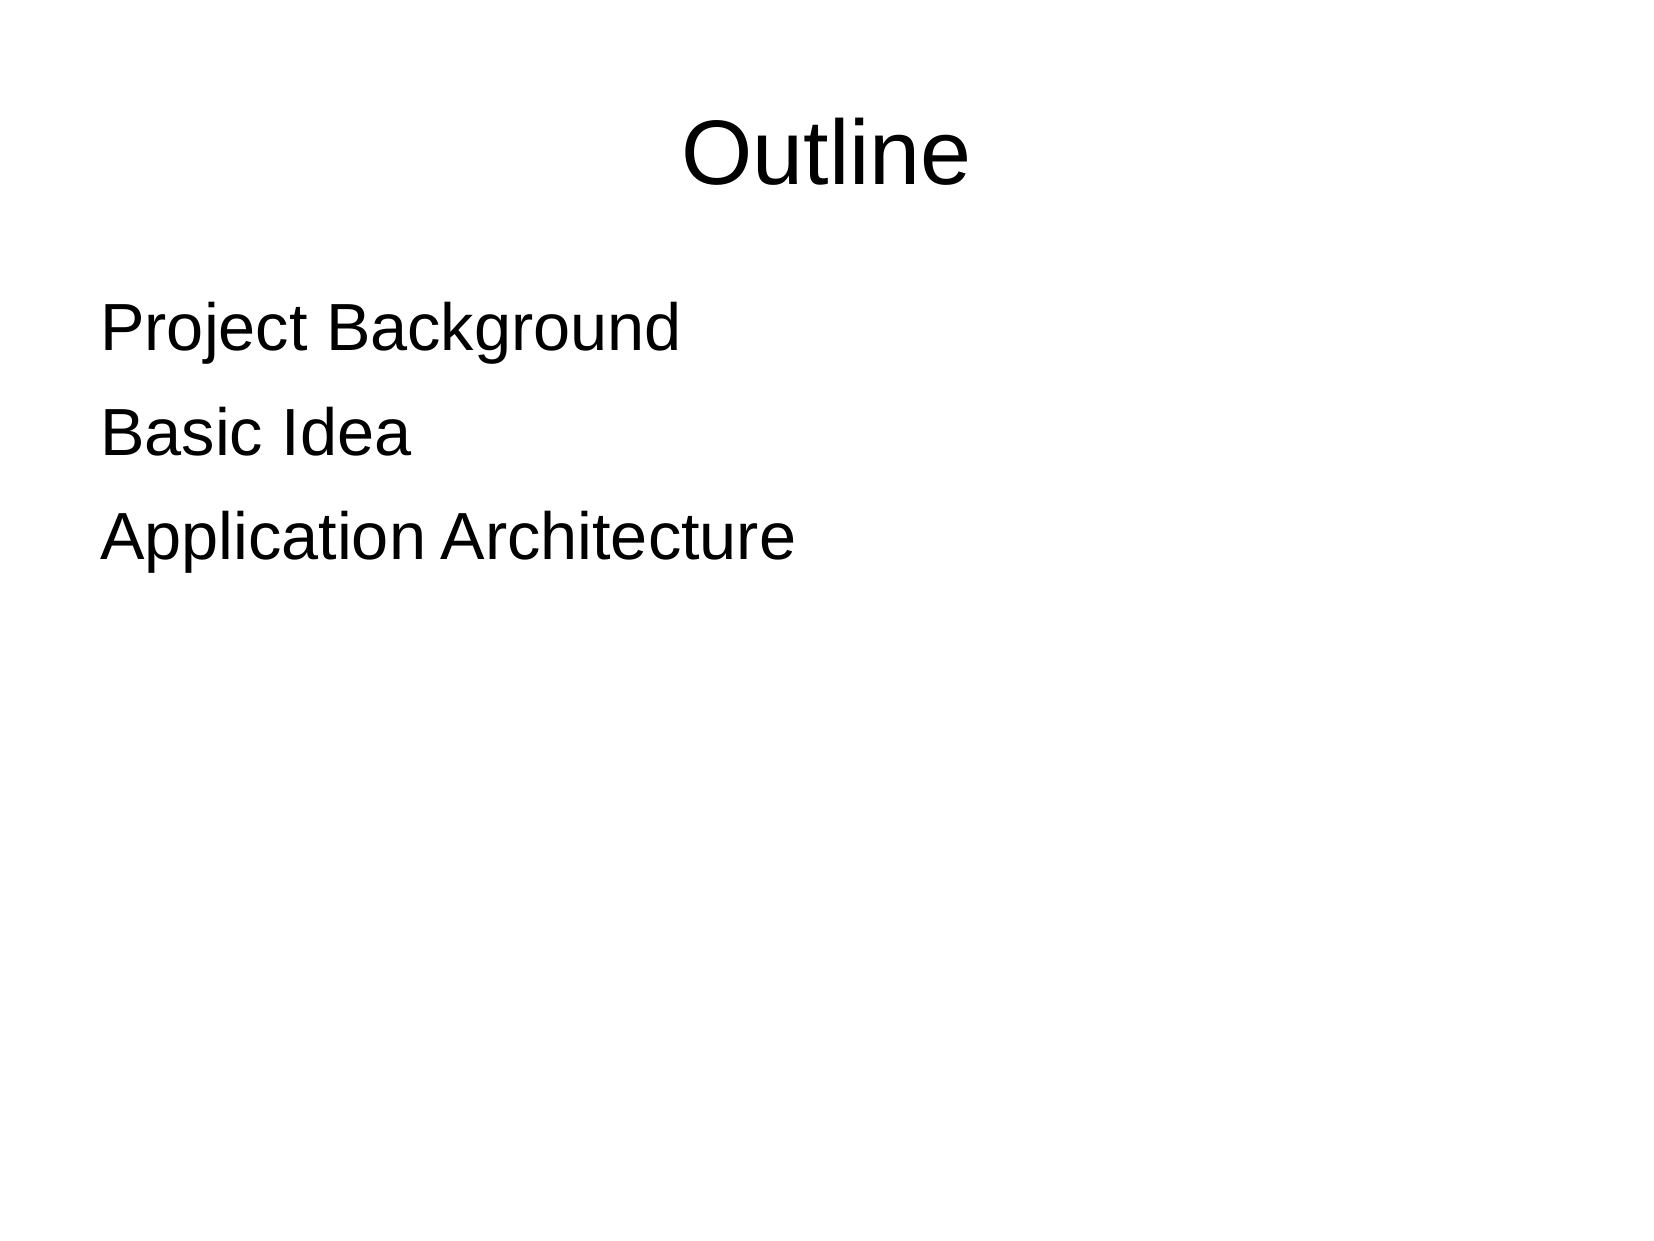

# Outline
Project Background
Basic Idea
Application Architecture